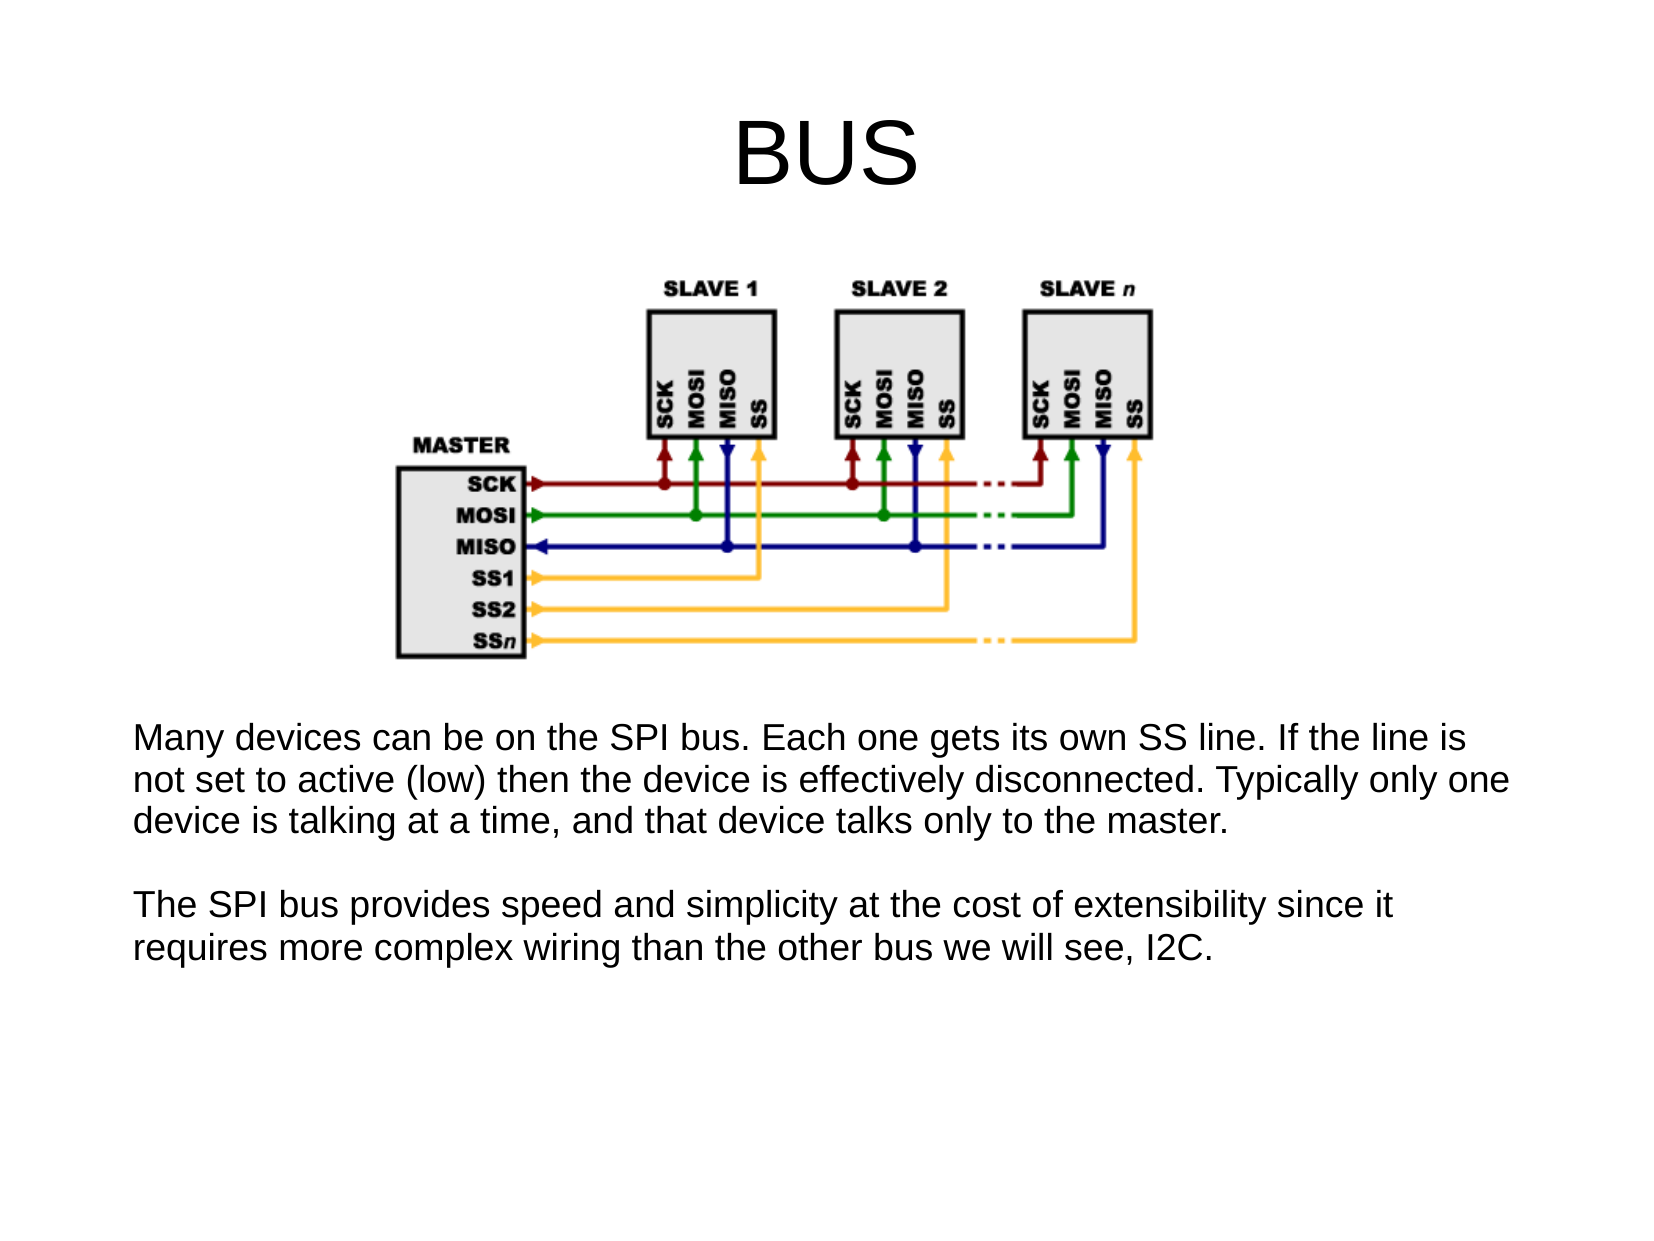

# BUS
Many devices can be on the SPI bus. Each one gets its own SS line. If the line is not set to active (low) then the device is effectively disconnected. Typically only one device is talking at a time, and that device talks only to the master.
The SPI bus provides speed and simplicity at the cost of extensibility since it requires more complex wiring than the other bus we will see, I2C.